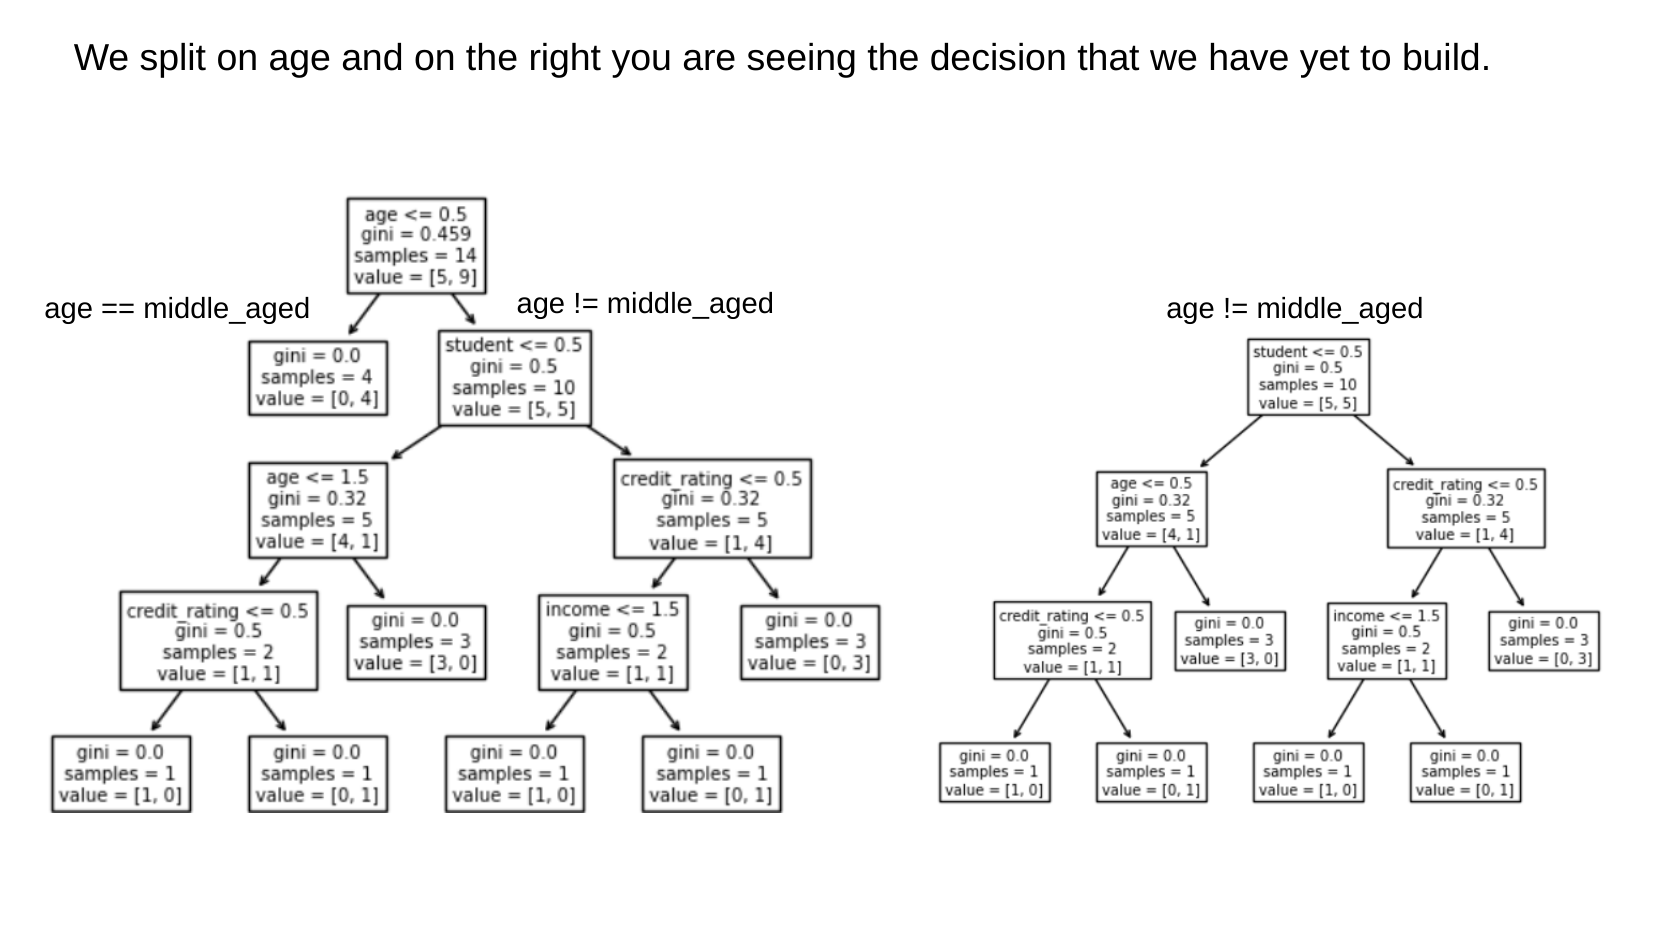

We split on age and on the right you are seeing the decision that we have yet to build.
age != middle_aged
age == middle_aged
age != middle_aged